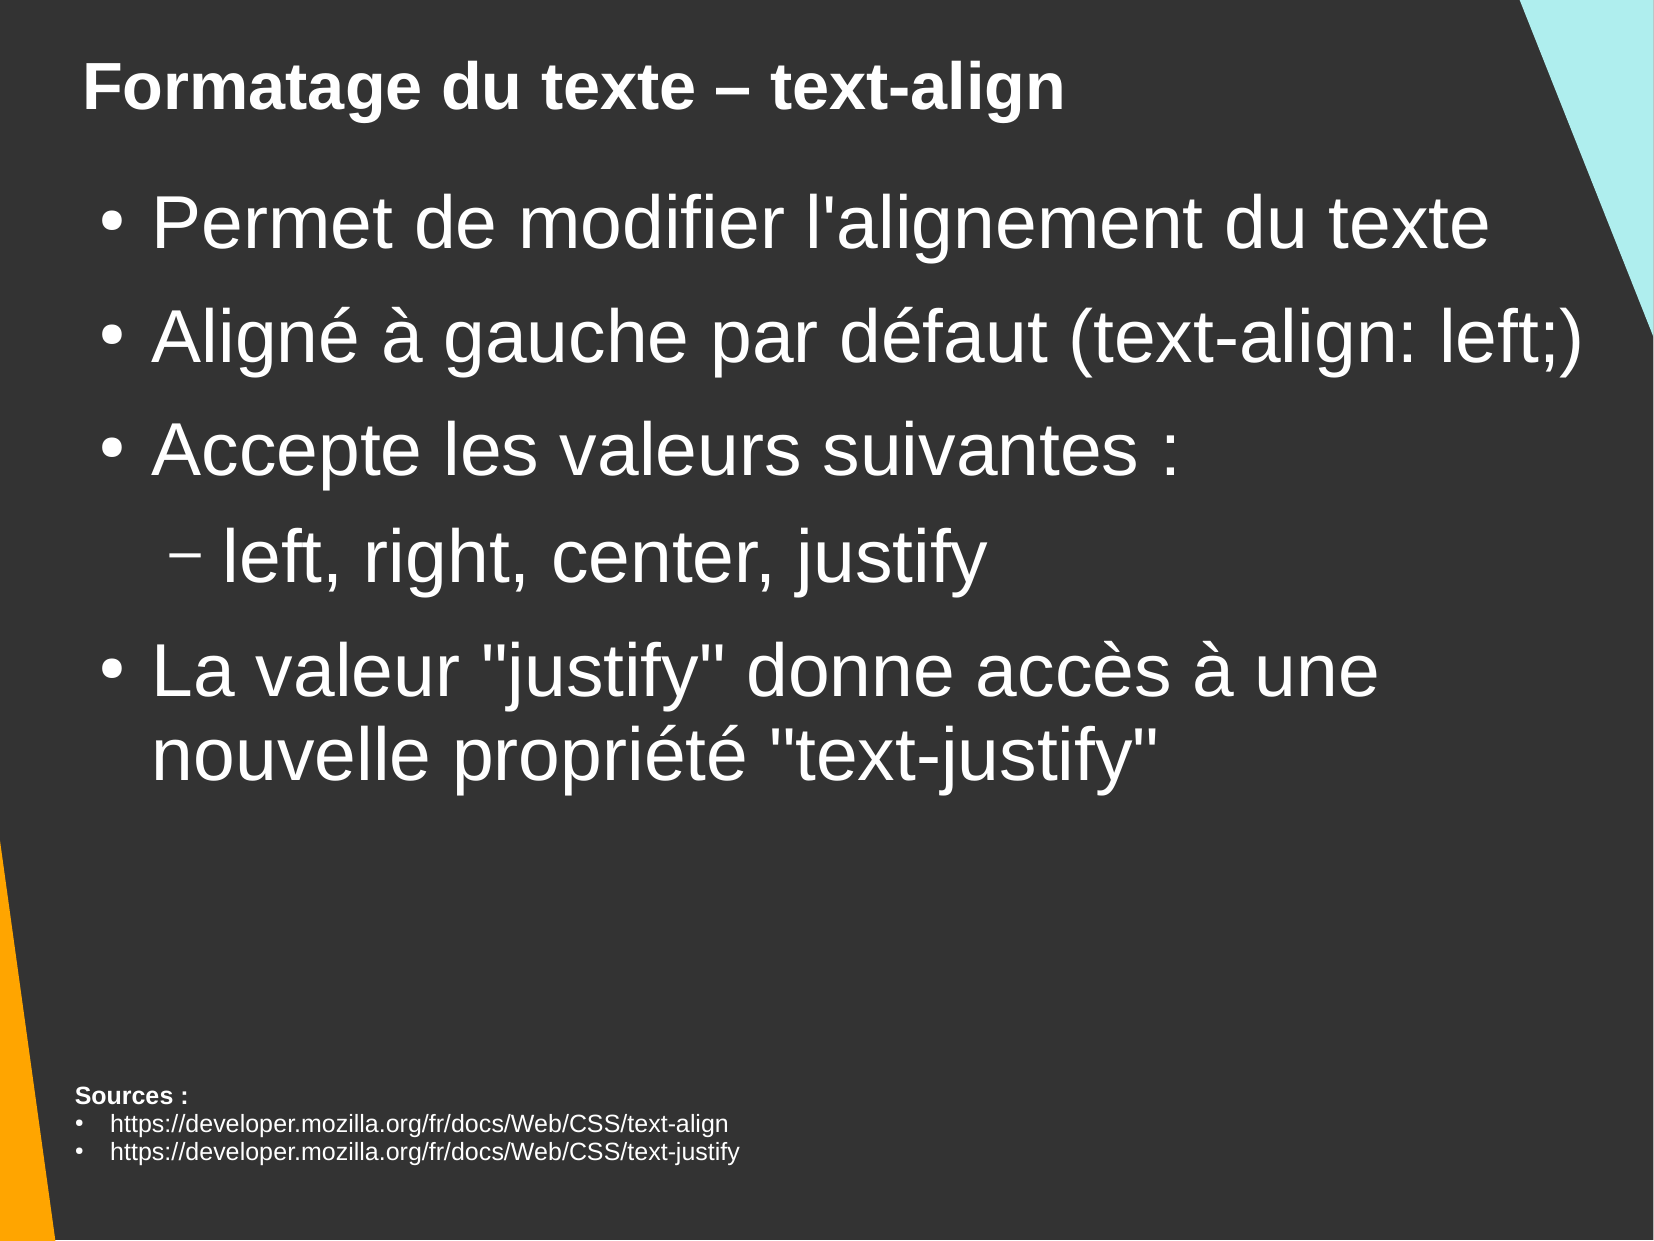

# Formatage du texte – text-align
Permet de modifier l'alignement du texte
Aligné à gauche par défaut (text-align: left;)
Accepte les valeurs suivantes :
left, right, center, justify
La valeur "justify" donne accès à une nouvelle propriété "text-justify"
Sources :
https://developer.mozilla.org/fr/docs/Web/CSS/text-align
https://developer.mozilla.org/fr/docs/Web/CSS/text-justify